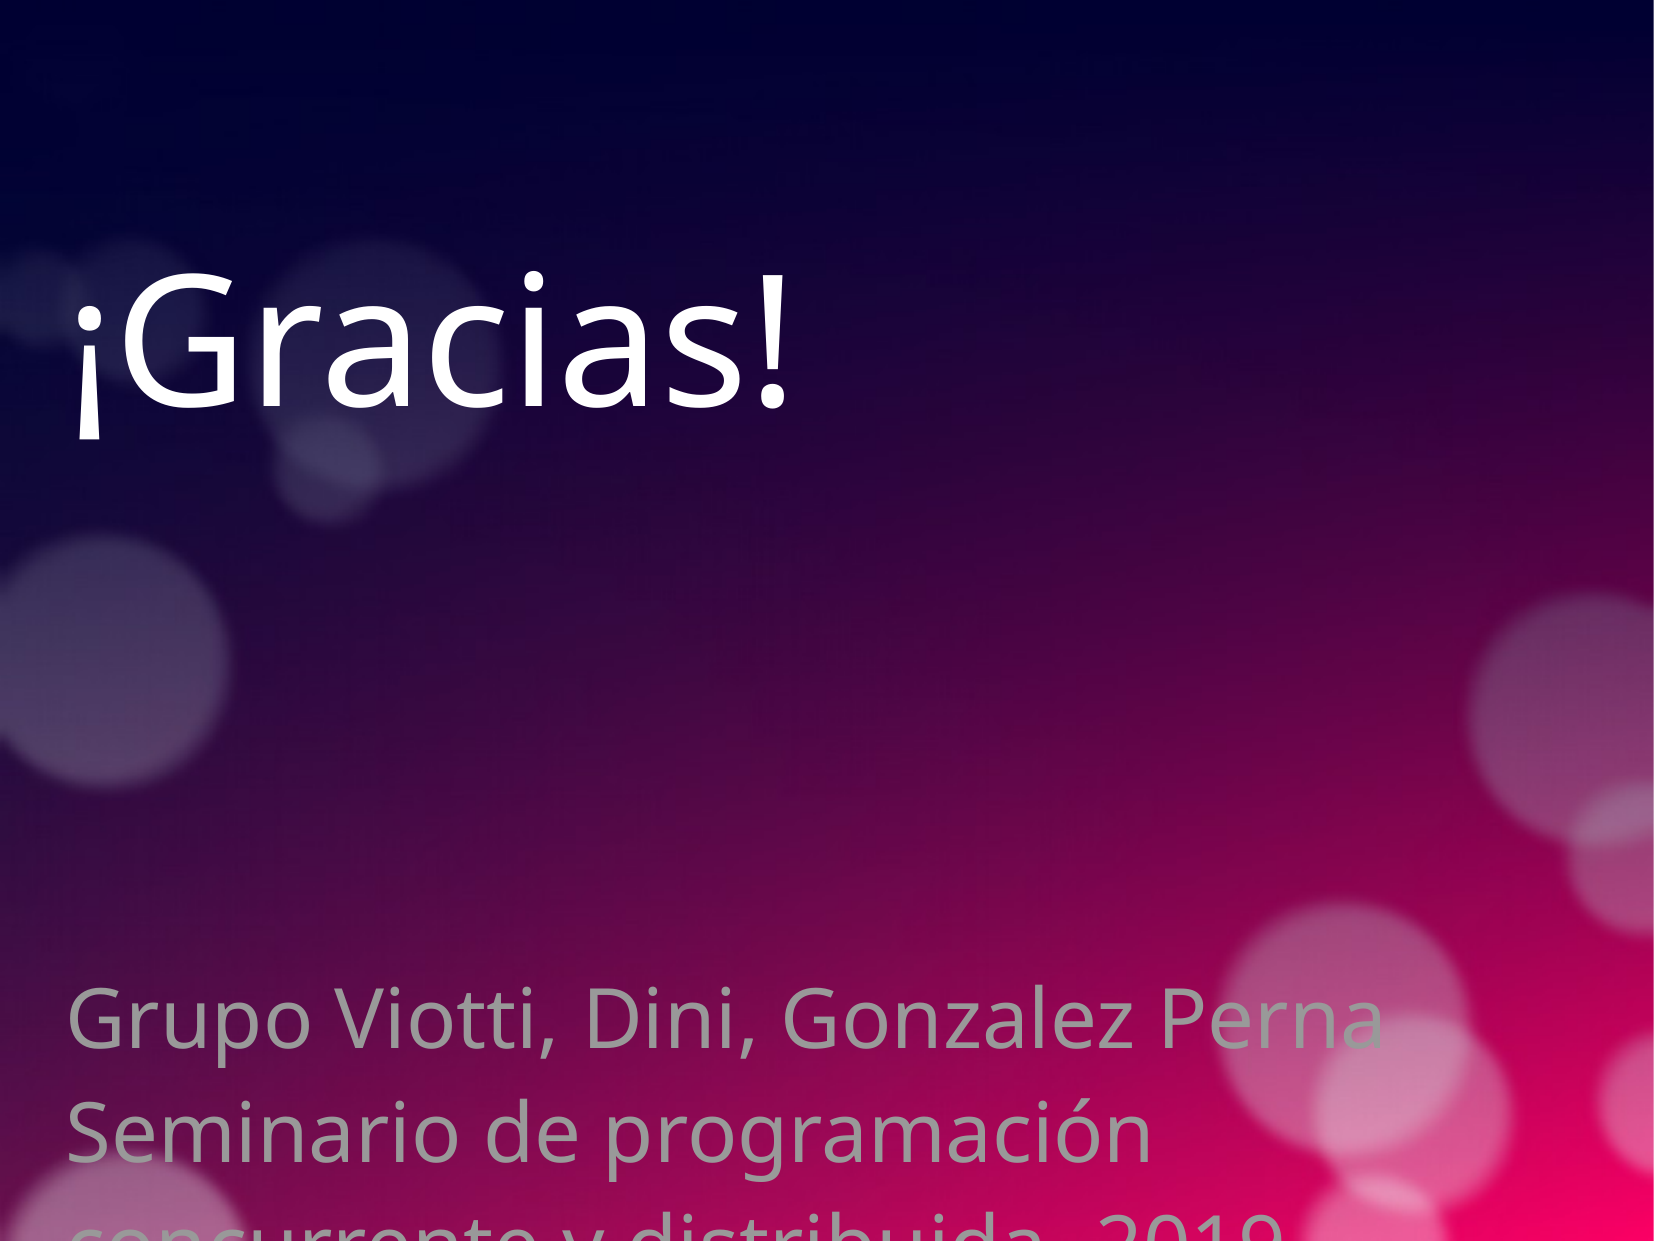

# ¡Gracias! Grupo Viotti, Dini, Gonzalez Perna Seminario de programación concurrente y distribuida -2019